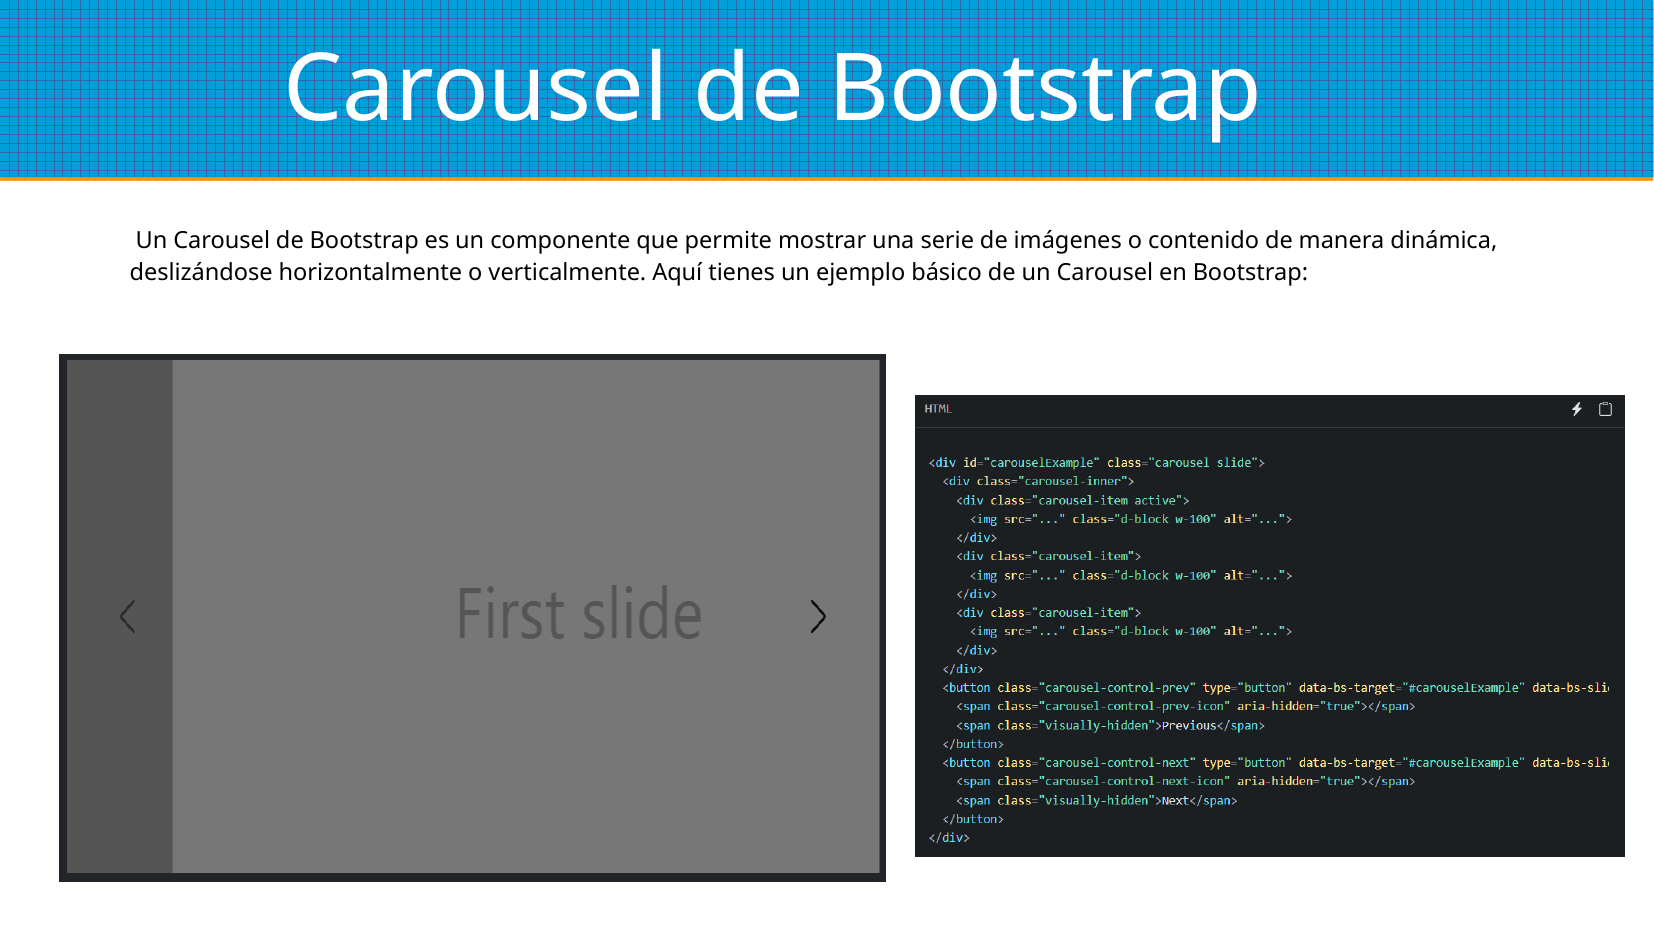

# Carousel de Bootstrap
 Un Carousel de Bootstrap es un componente que permite mostrar una serie de imágenes o contenido de manera dinámica, deslizándose horizontalmente o verticalmente. Aquí tienes un ejemplo básico de un Carousel en Bootstrap: